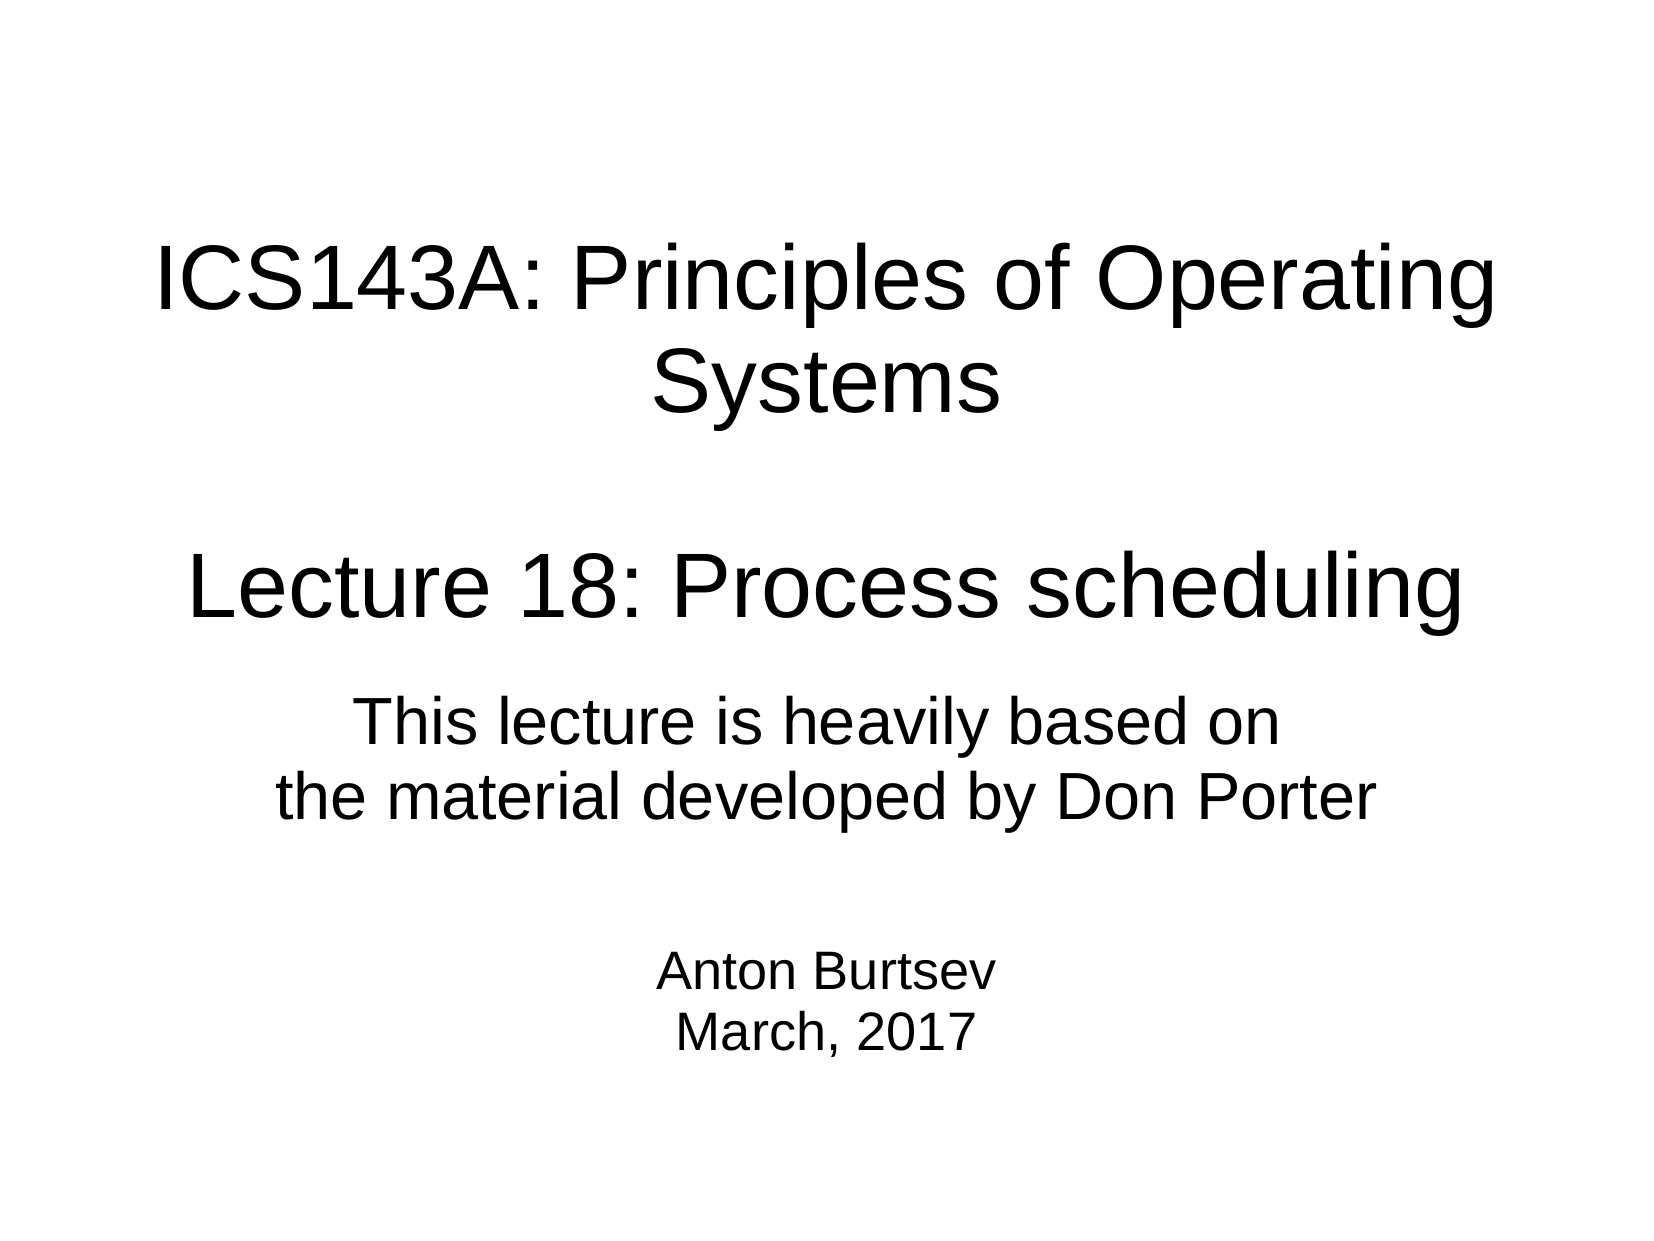

# ICS143A: Principles of Operating Systems Lecture 18: Process scheduling
This lecture is heavily based on
the material developed by Don Porter
Anton Burtsev
March, 2017